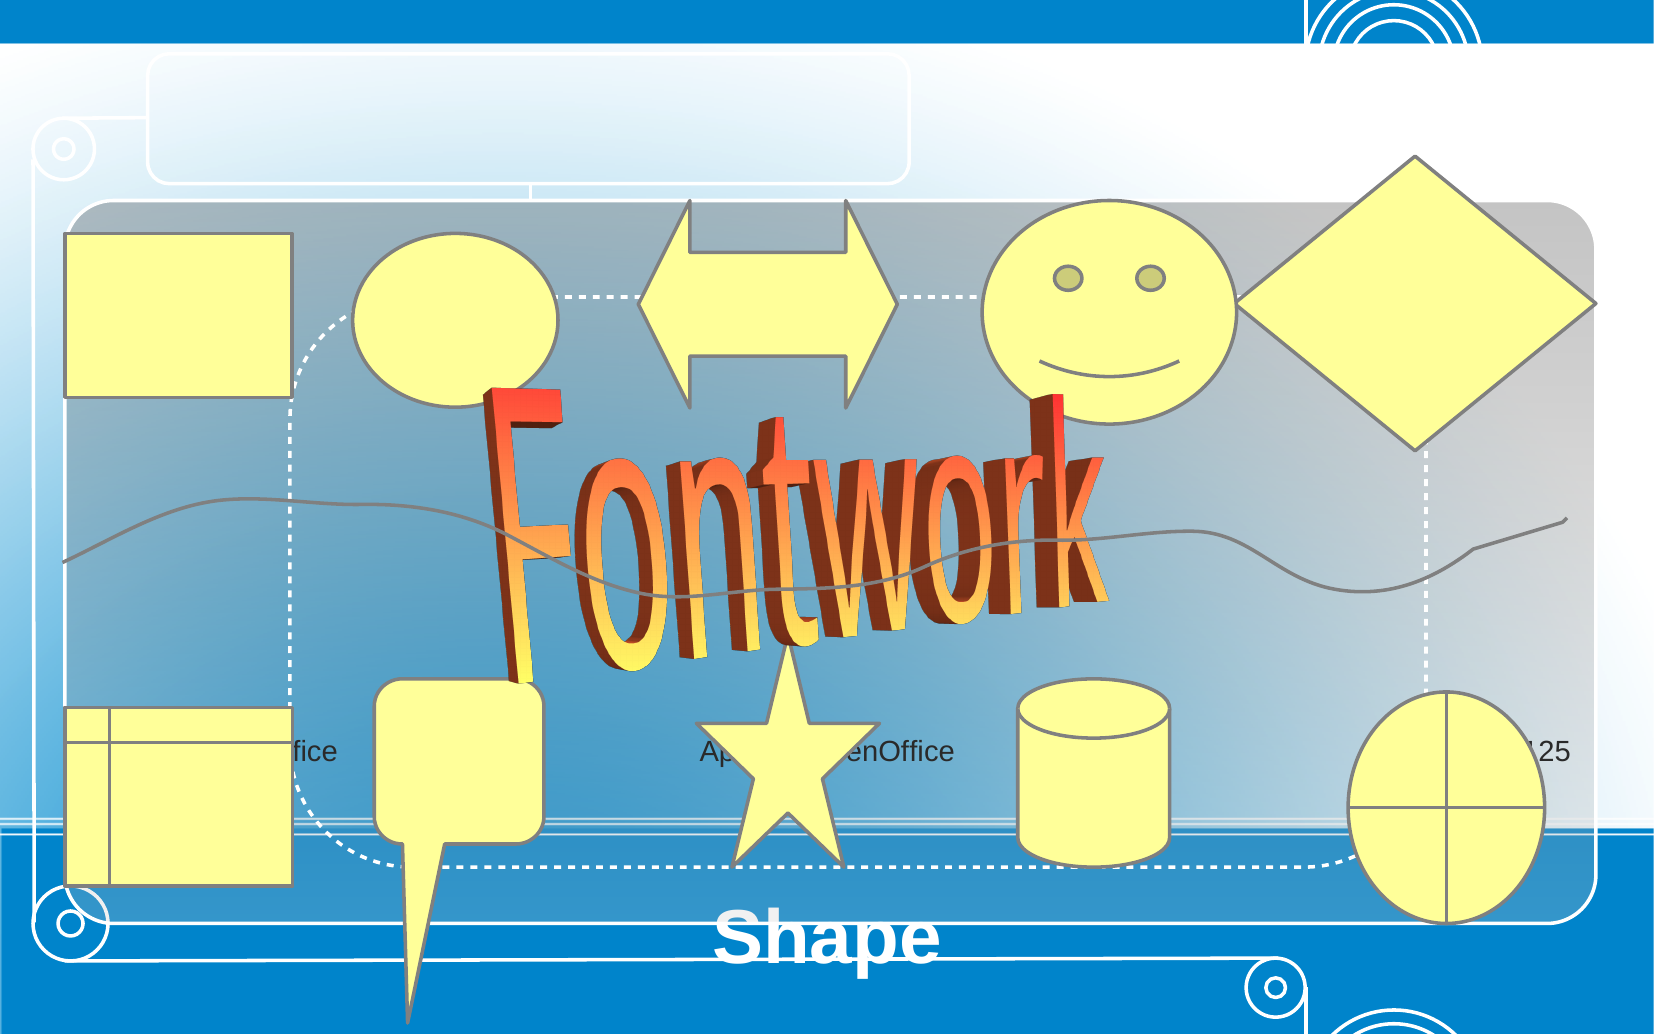

Fontwork
Apache OpenOffice
Apache OpenOffice
125
# Shape